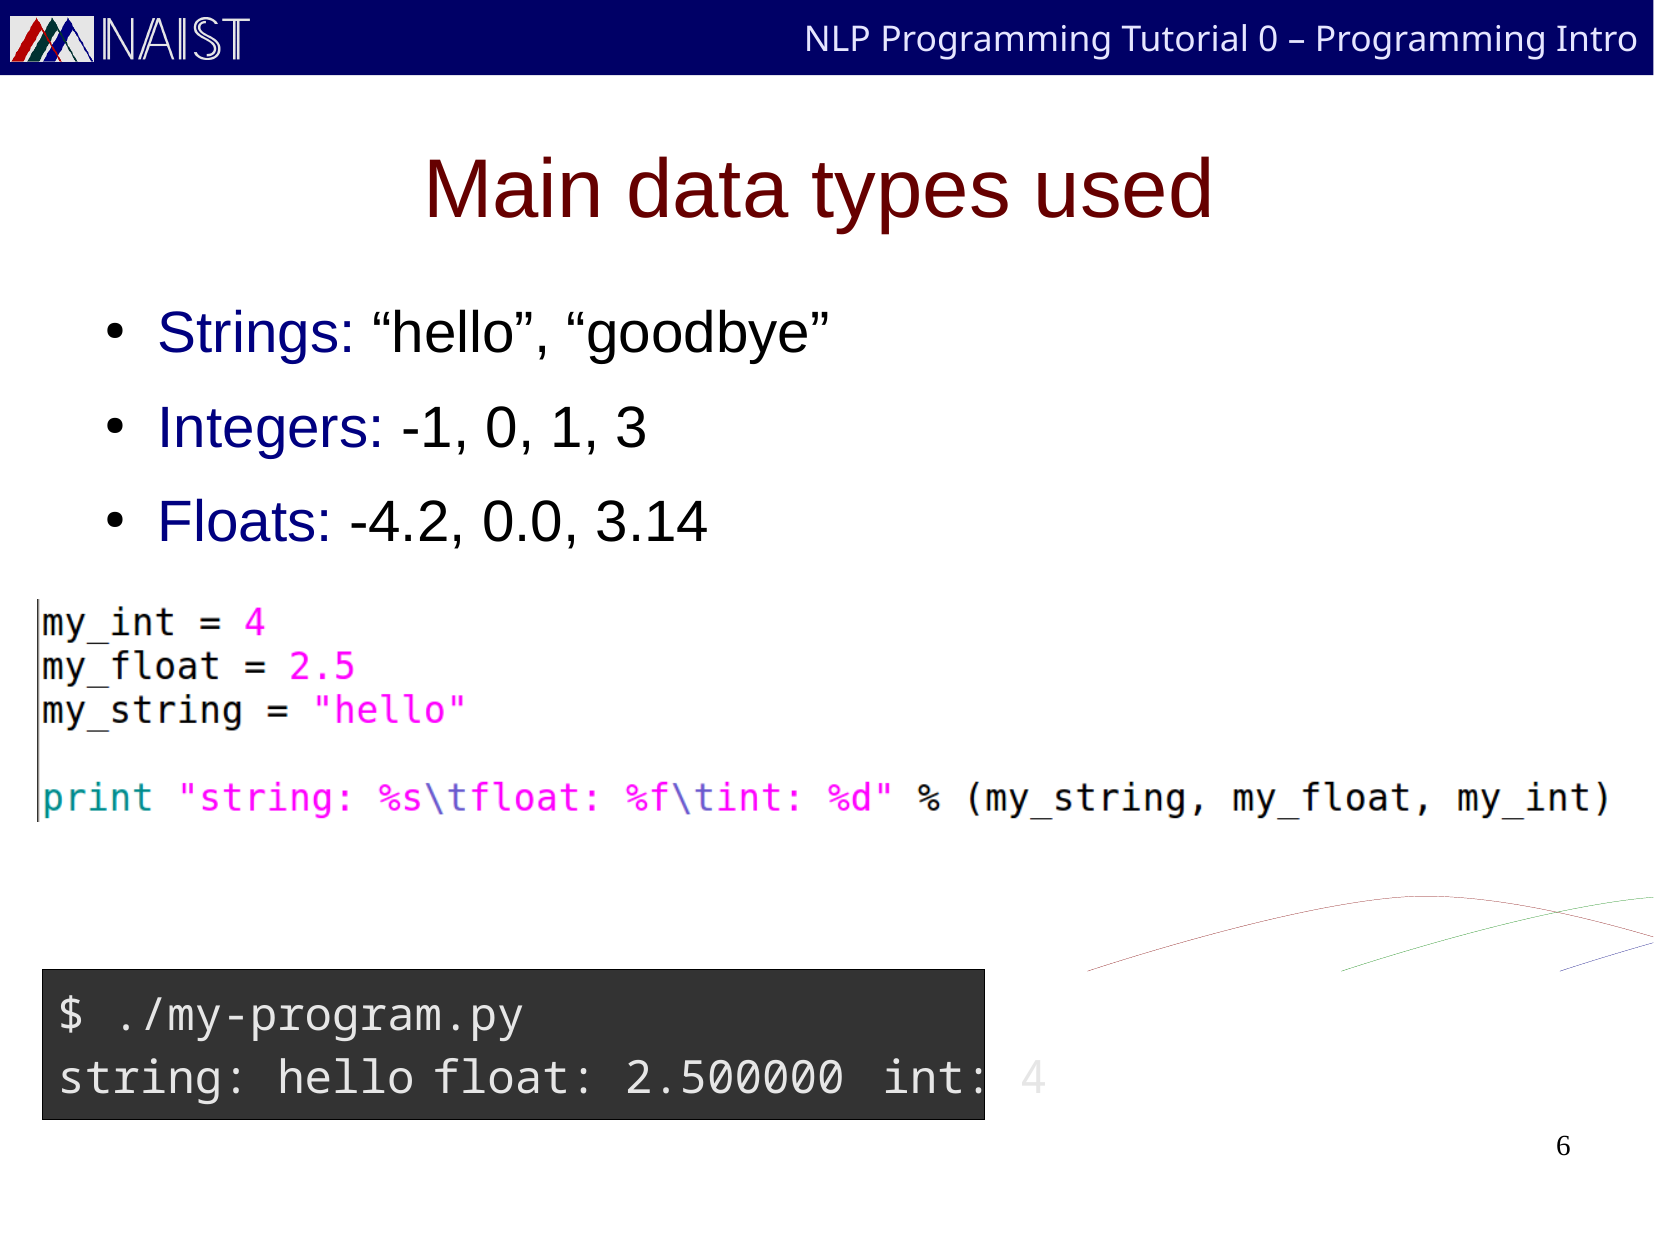

# Main data types used
Strings: “hello”, “goodbye”
Integers: -1, 0, 1, 3
Floats: -4.2, 0.0, 3.14
$ ./my-program.py
string: hello	float: 2.500000	int: 4
6